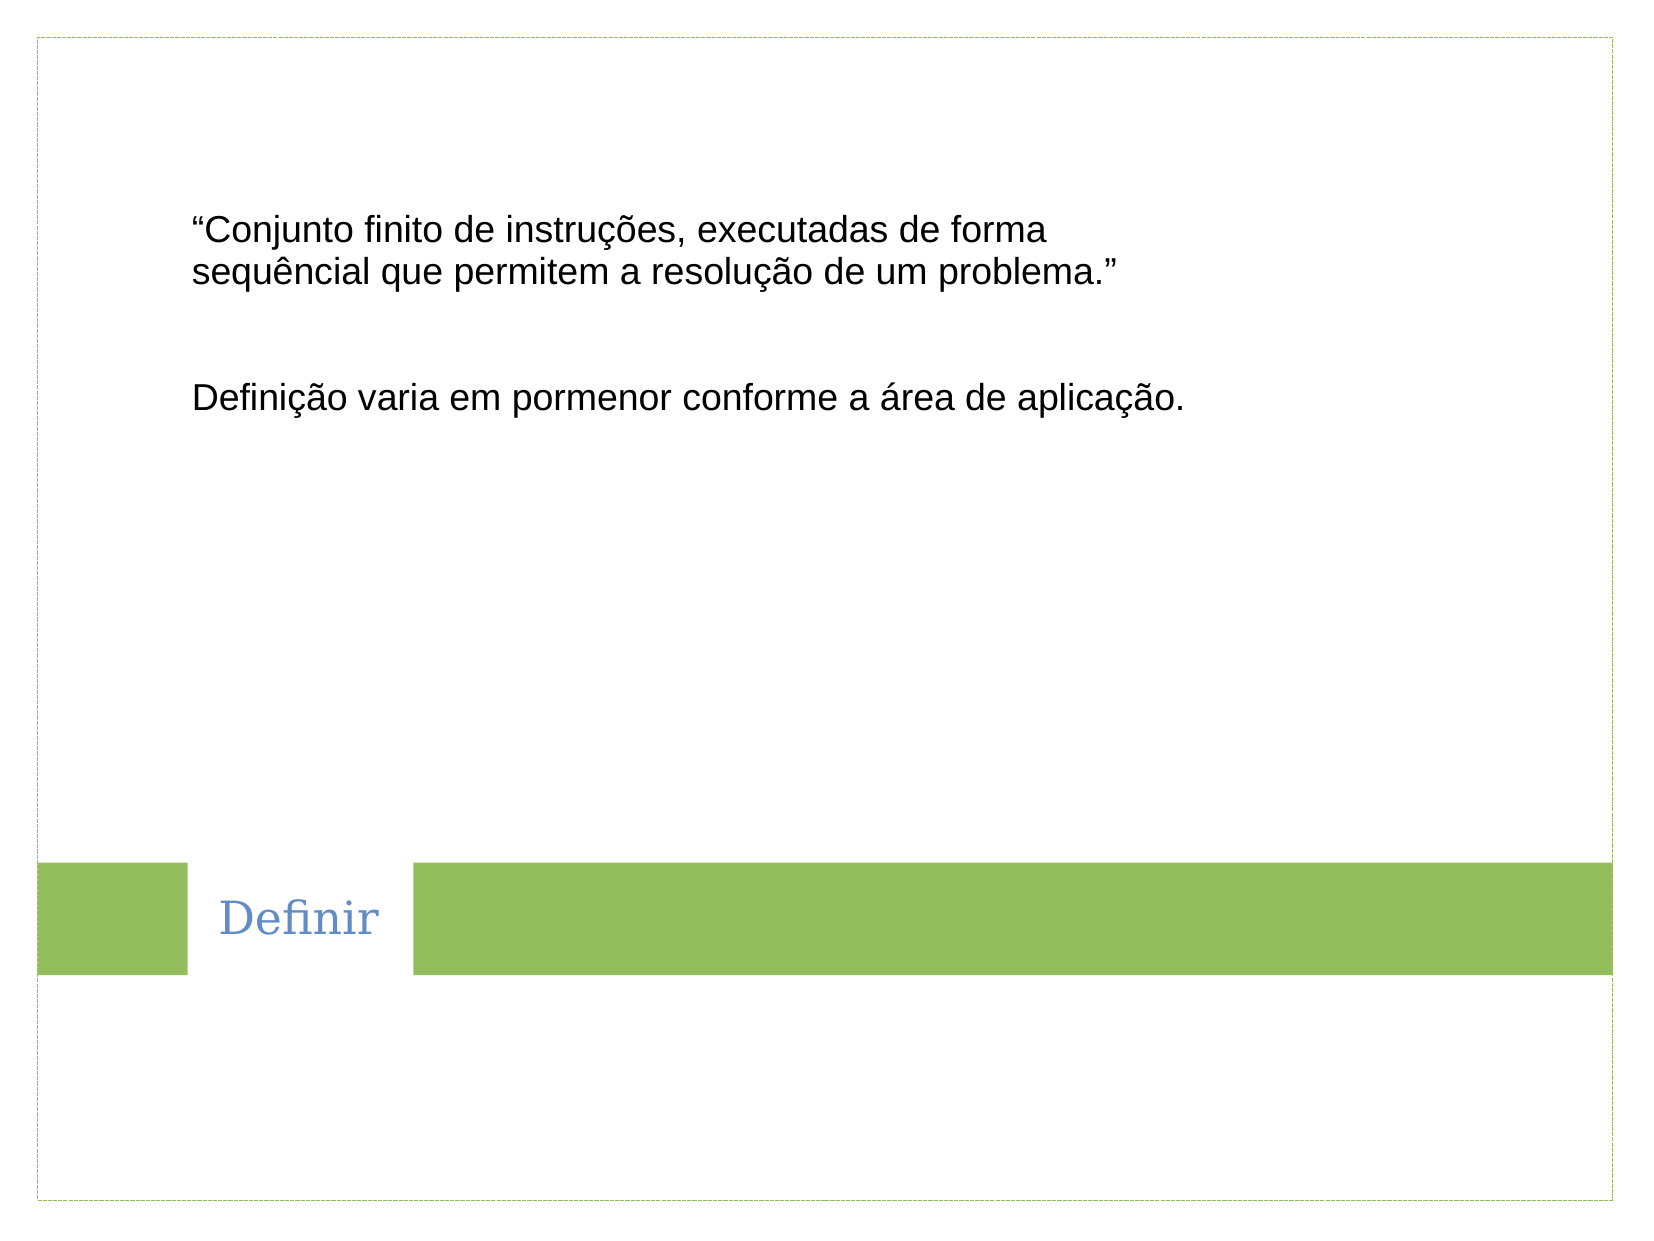

“Conjunto finito de instruções, executadas de forma
sequêncial que permitem a resolução de um problema.”
Definição varia em pormenor conforme a área de aplicação.
Definir